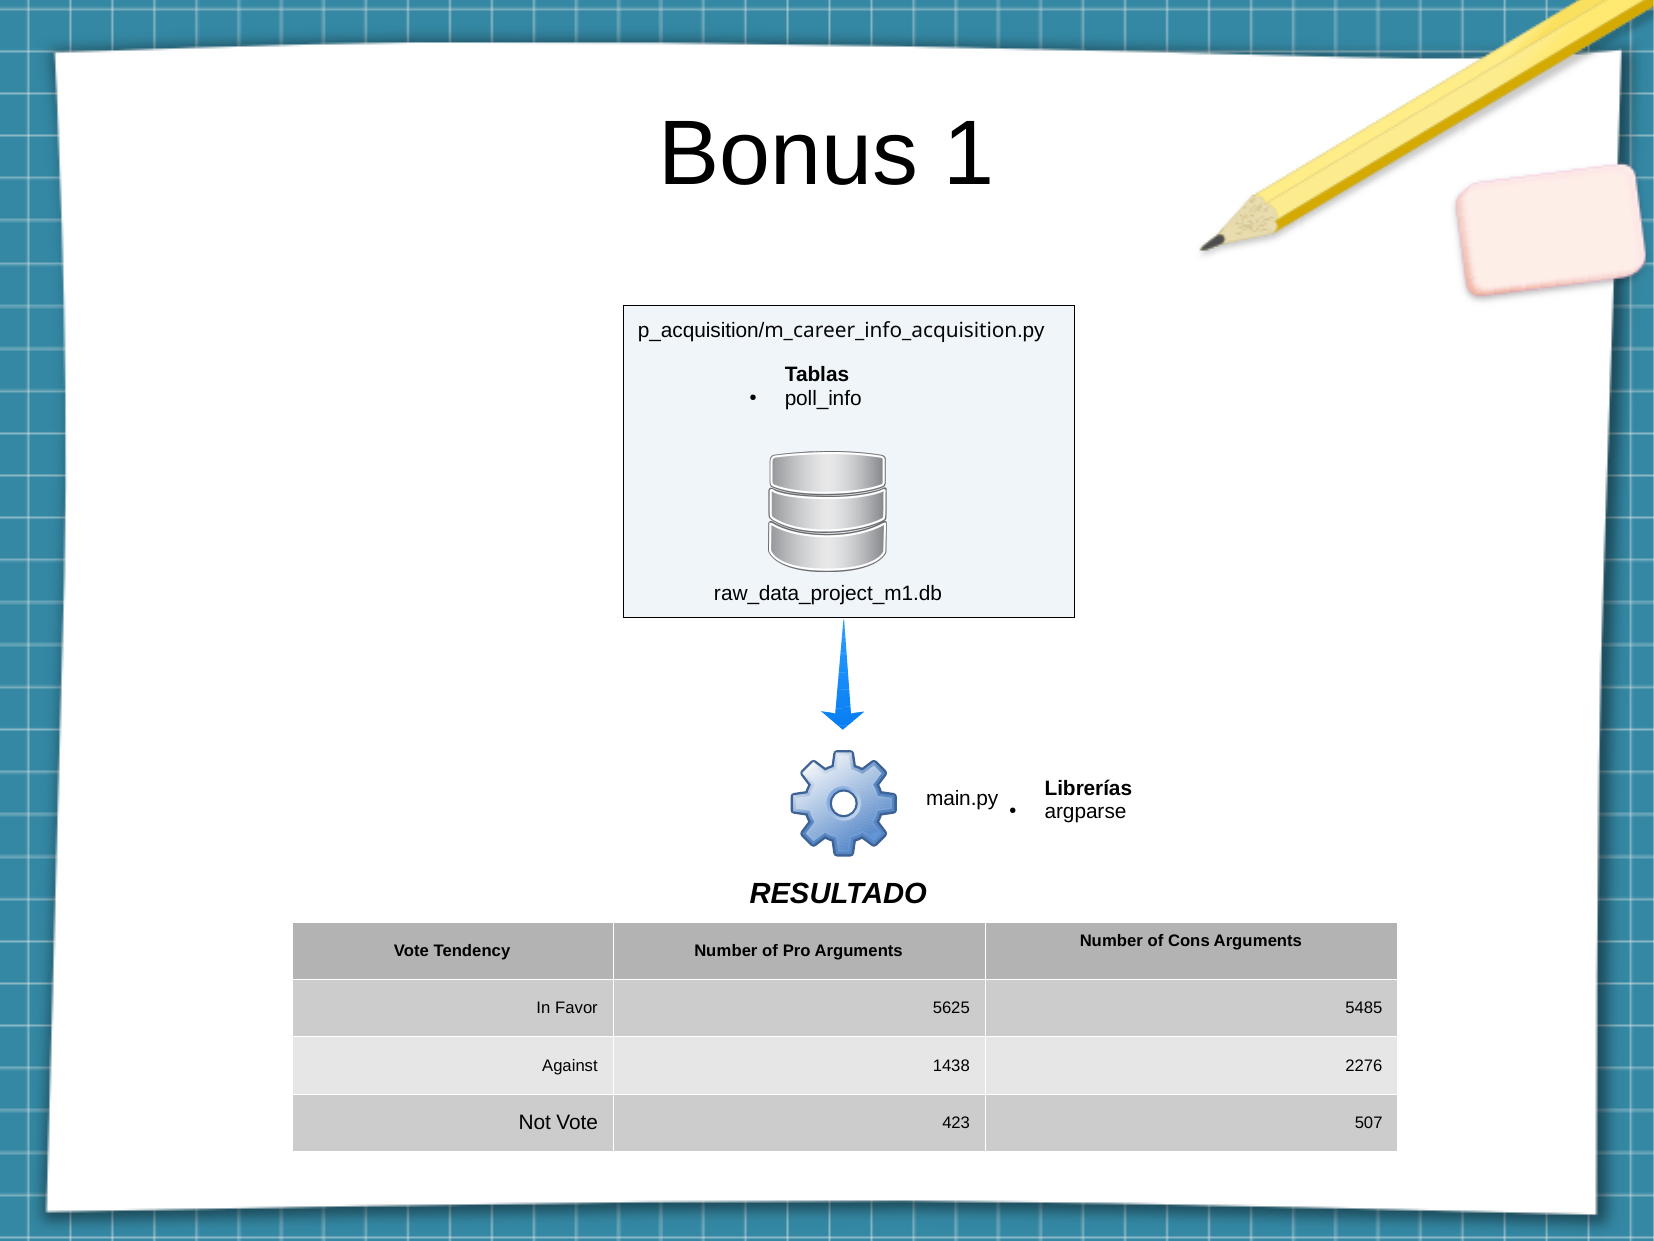

# Bonus 1
p_acquisition/m_career_info_acquisition.py
Tablas
poll_info
raw_data_project_m1.db
Librerías
argparse
main.py
RESULTADO
| Vote Tendency | Number of Pro Arguments | Number of Cons Arguments |
| --- | --- | --- |
| In Favor | 5625 | 5485 |
| Against | 1438 | 2276 |
| Not Vote | 423 | 507 |